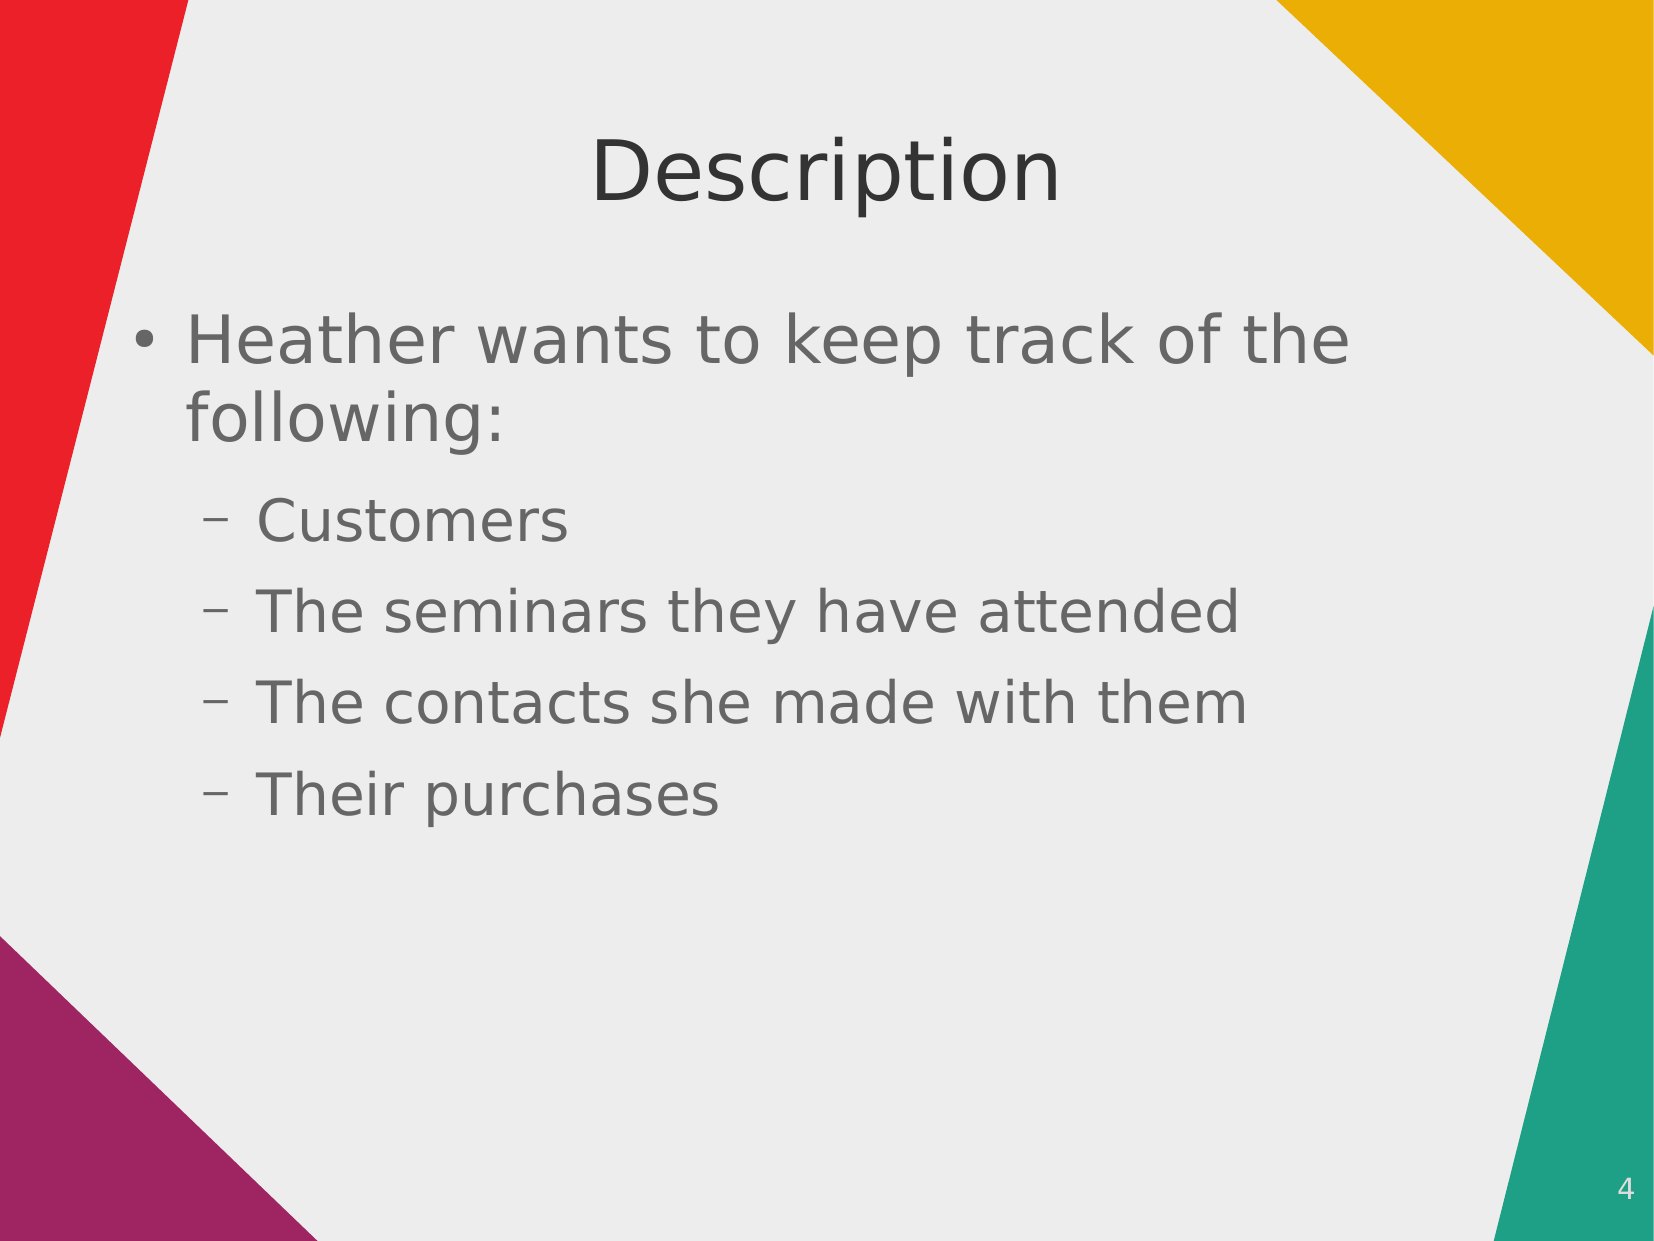

# Description
Heather wants to keep track of the following:
Customers
The seminars they have attended
The contacts she made with them
Their purchases
4